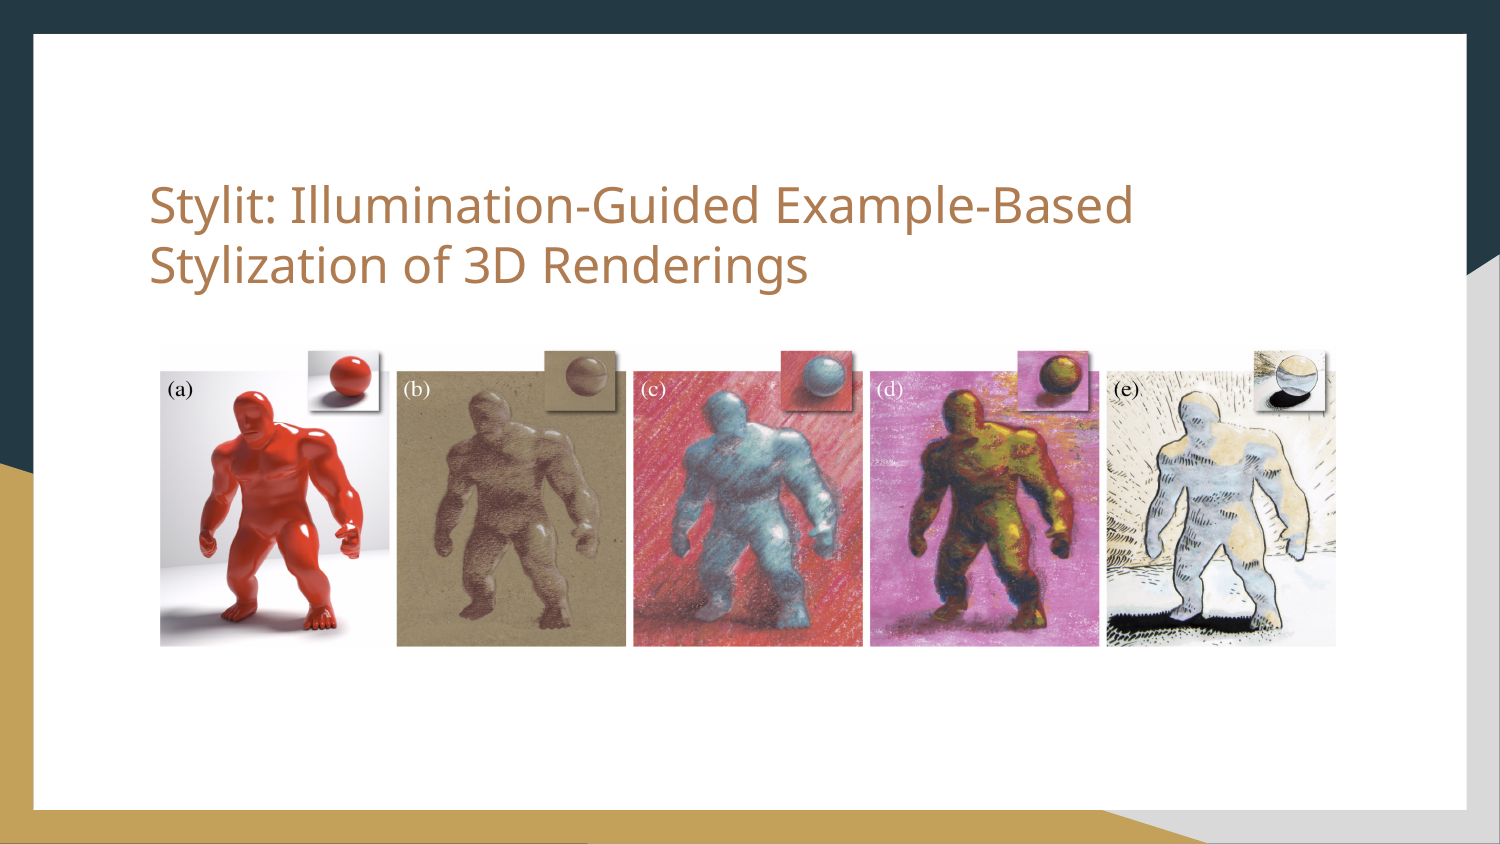

# Stylit: Illumination-Guided Example-Based Stylization of 3D Renderings